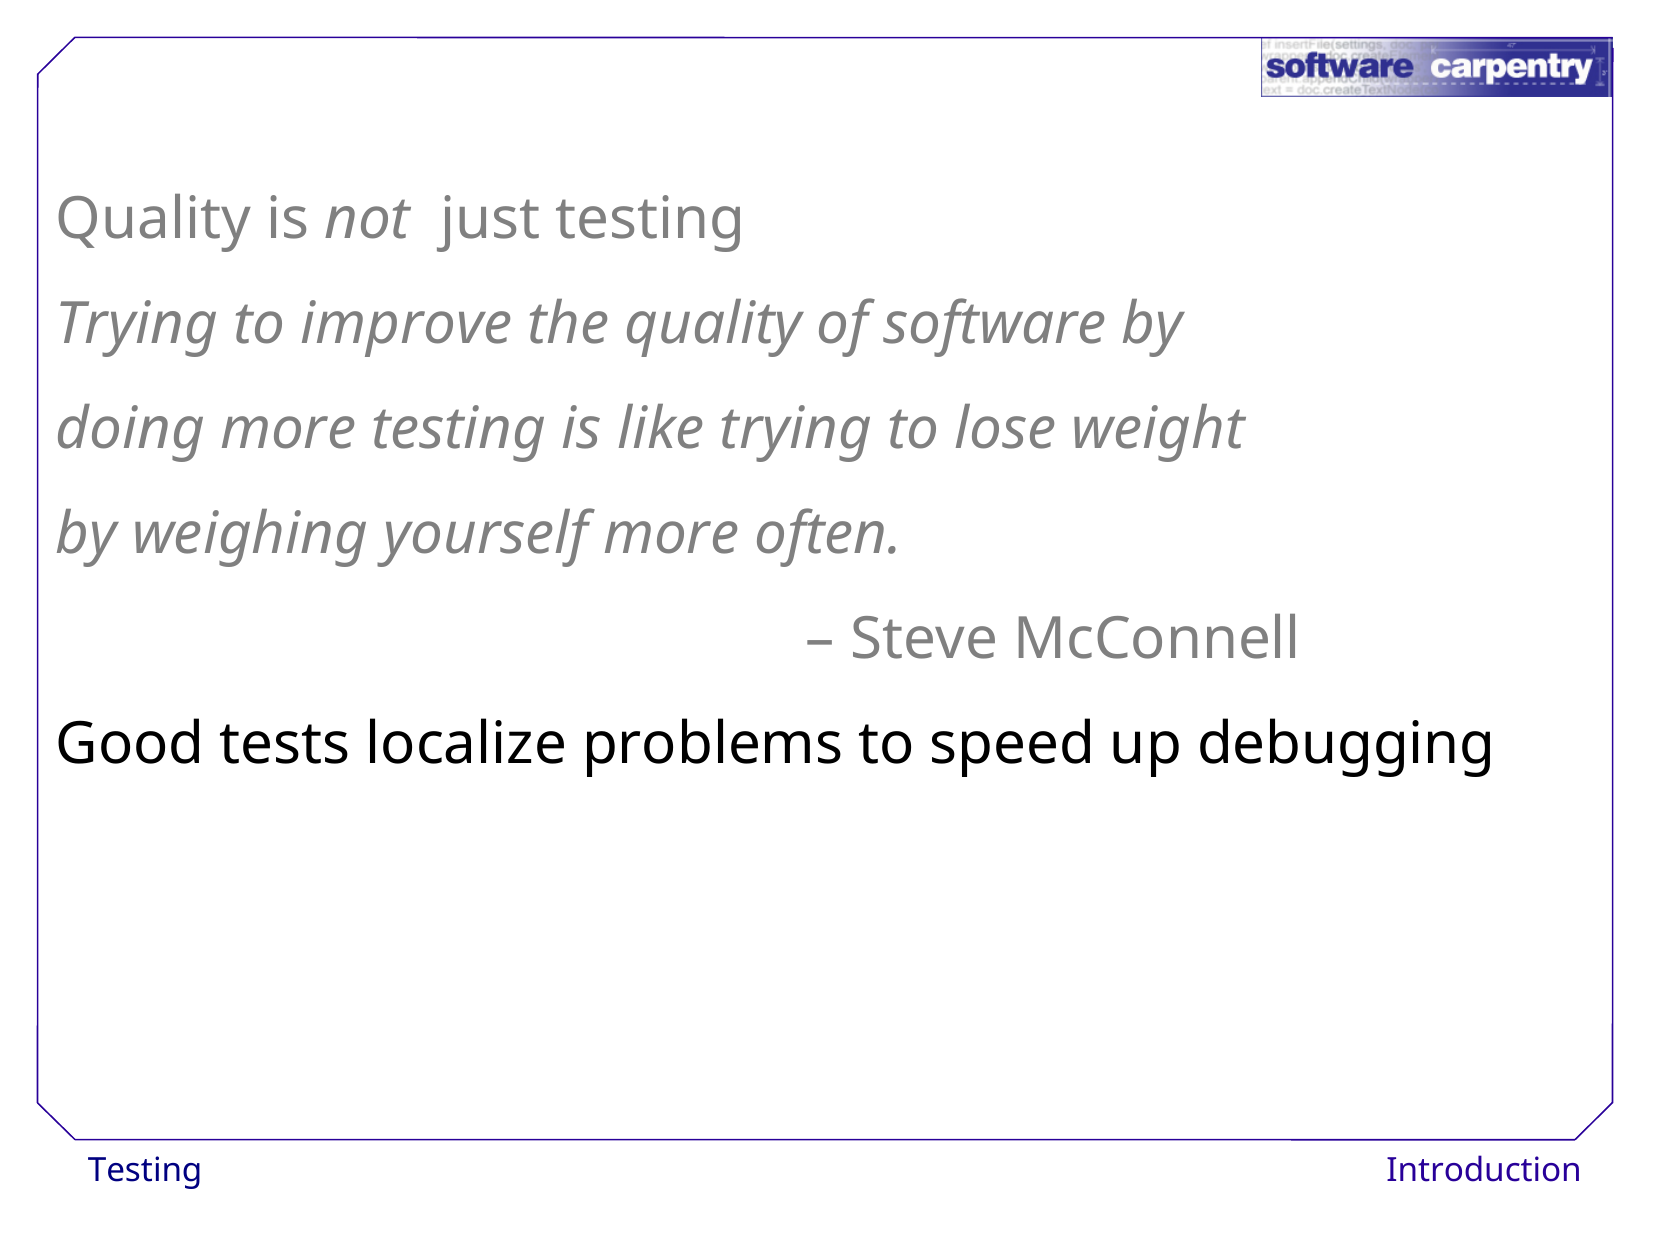

Quality is not just testing
Trying to improve the quality of software by
doing more testing is like trying to lose weight
by weighing yourself more often.
										– Steve McConnell
Good tests localize problems to speed up debugging